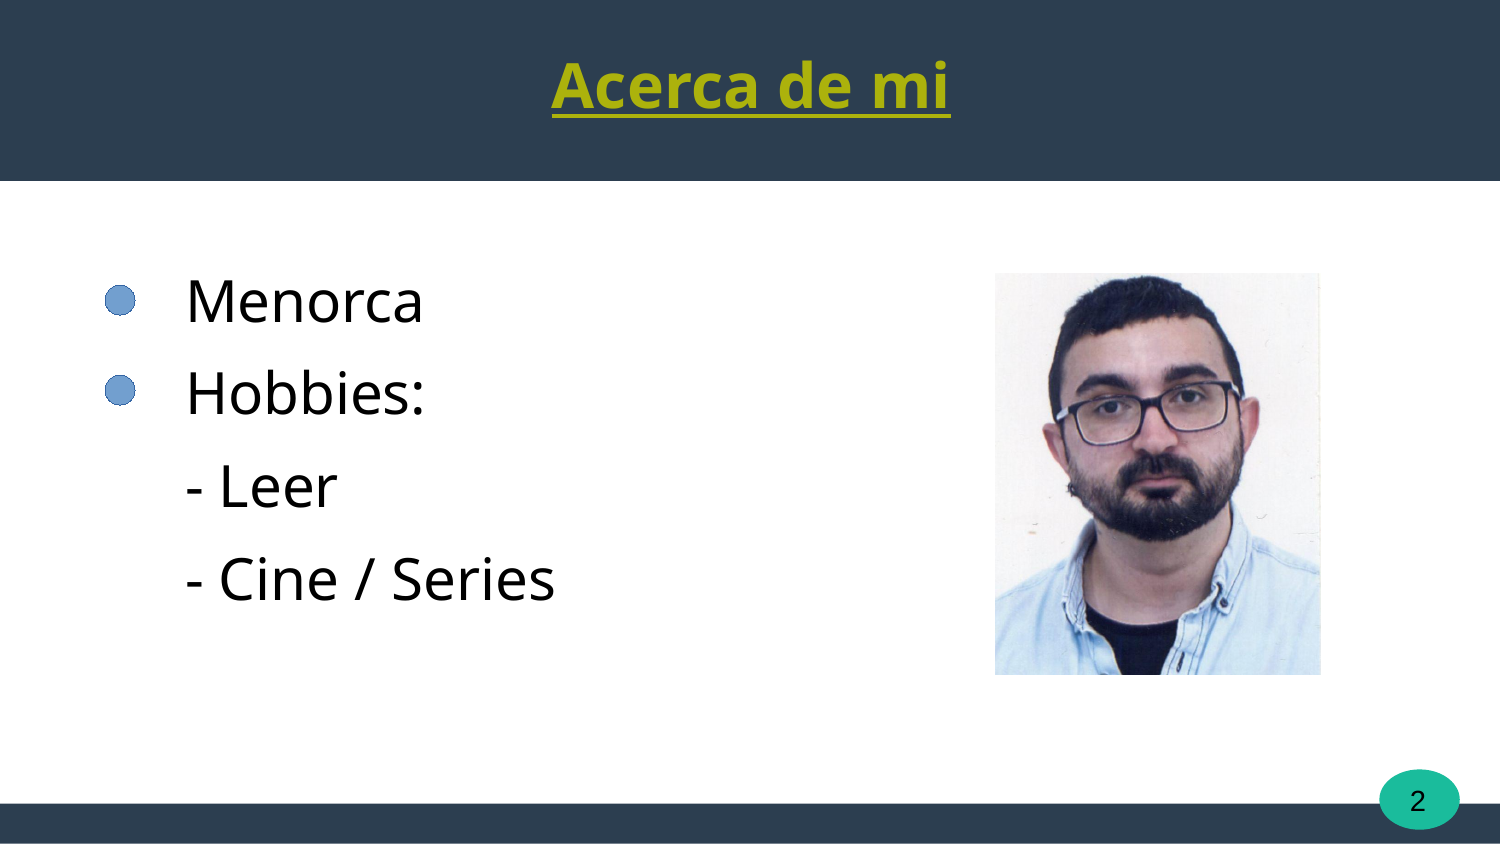

Acerca de mi
 Menorca
 Hobbies:
 - Leer
 - Cine / Series
2